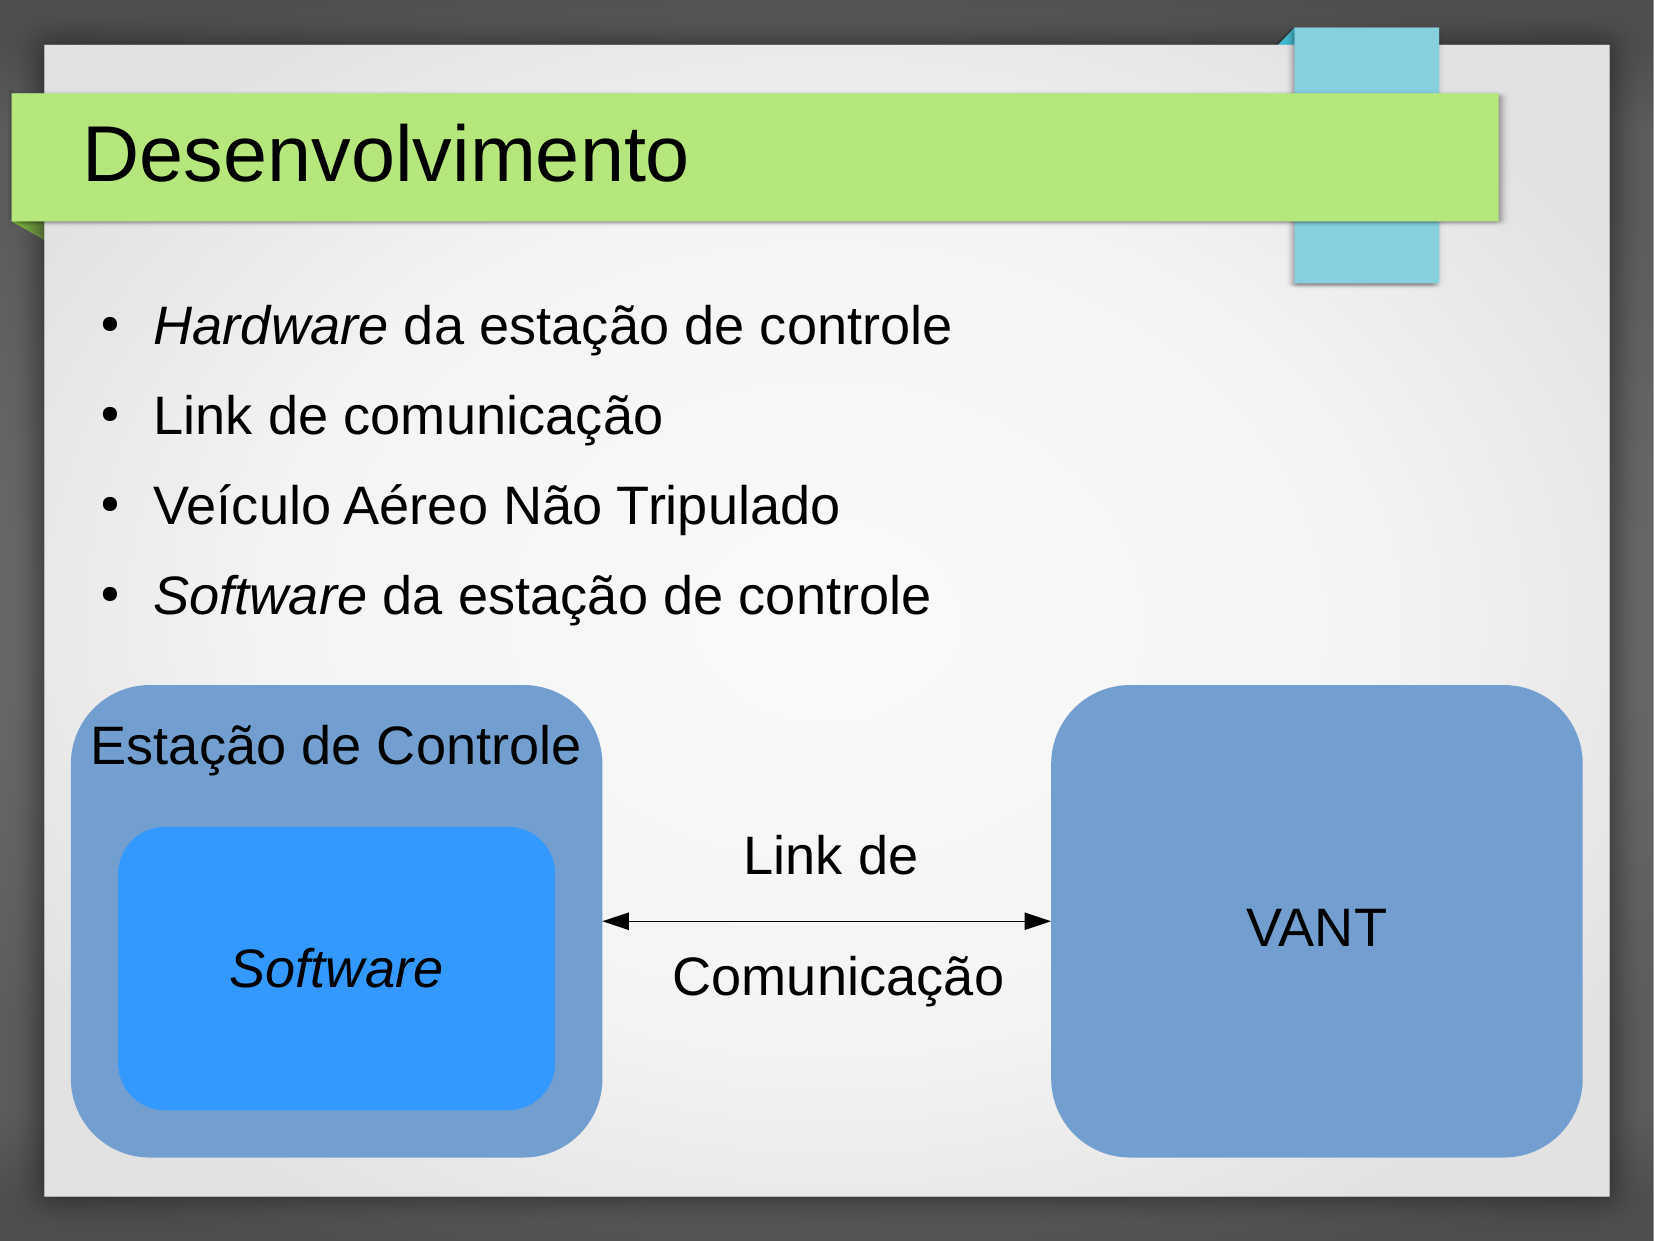

# Desenvolvimento
Hardware da estação de controle
Link de comunicação
Veículo Aéreo Não Tripulado
Software da estação de controle
Estação de Controle
VANT
Link de
Comunicação
Software